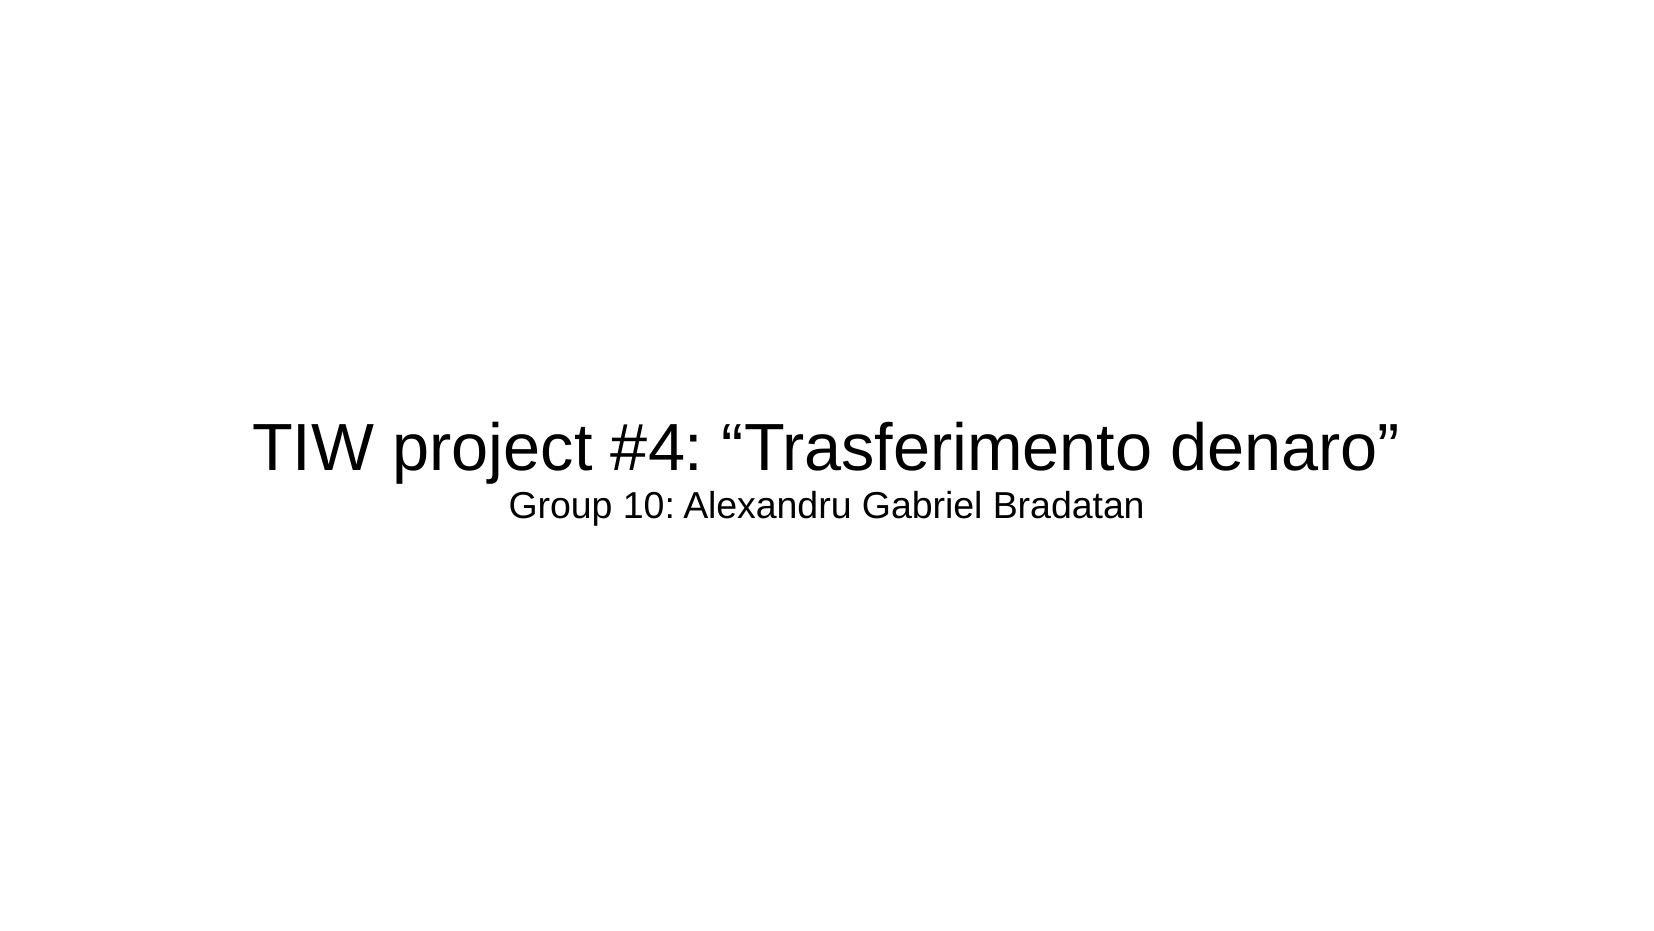

# TIW project #4: “Trasferimento denaro”
Group 10: Alexandru Gabriel Bradatan